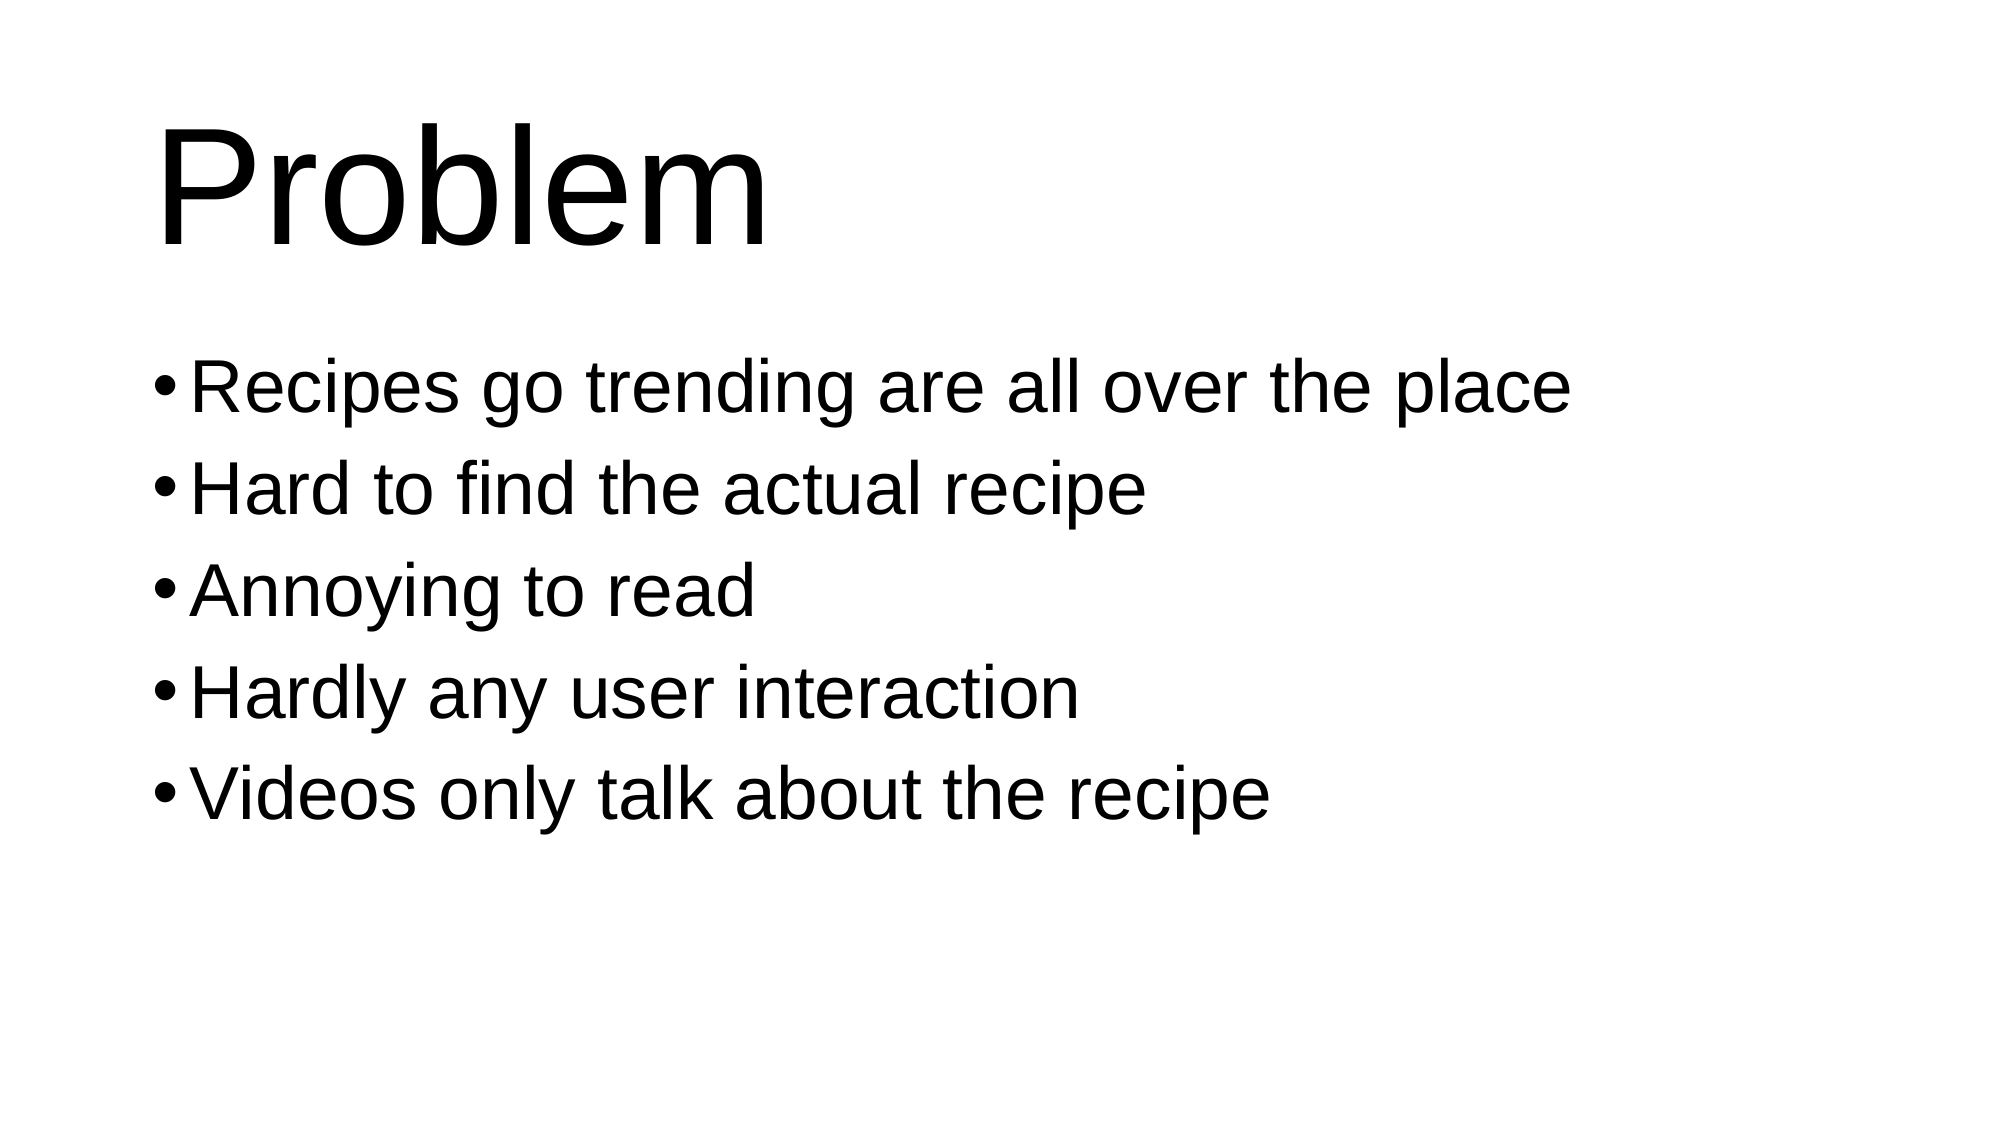

Problem
Recipes go trending are all over the place
Hard to find the actual recipe
Annoying to read
Hardly any user interaction
Videos only talk about the recipe